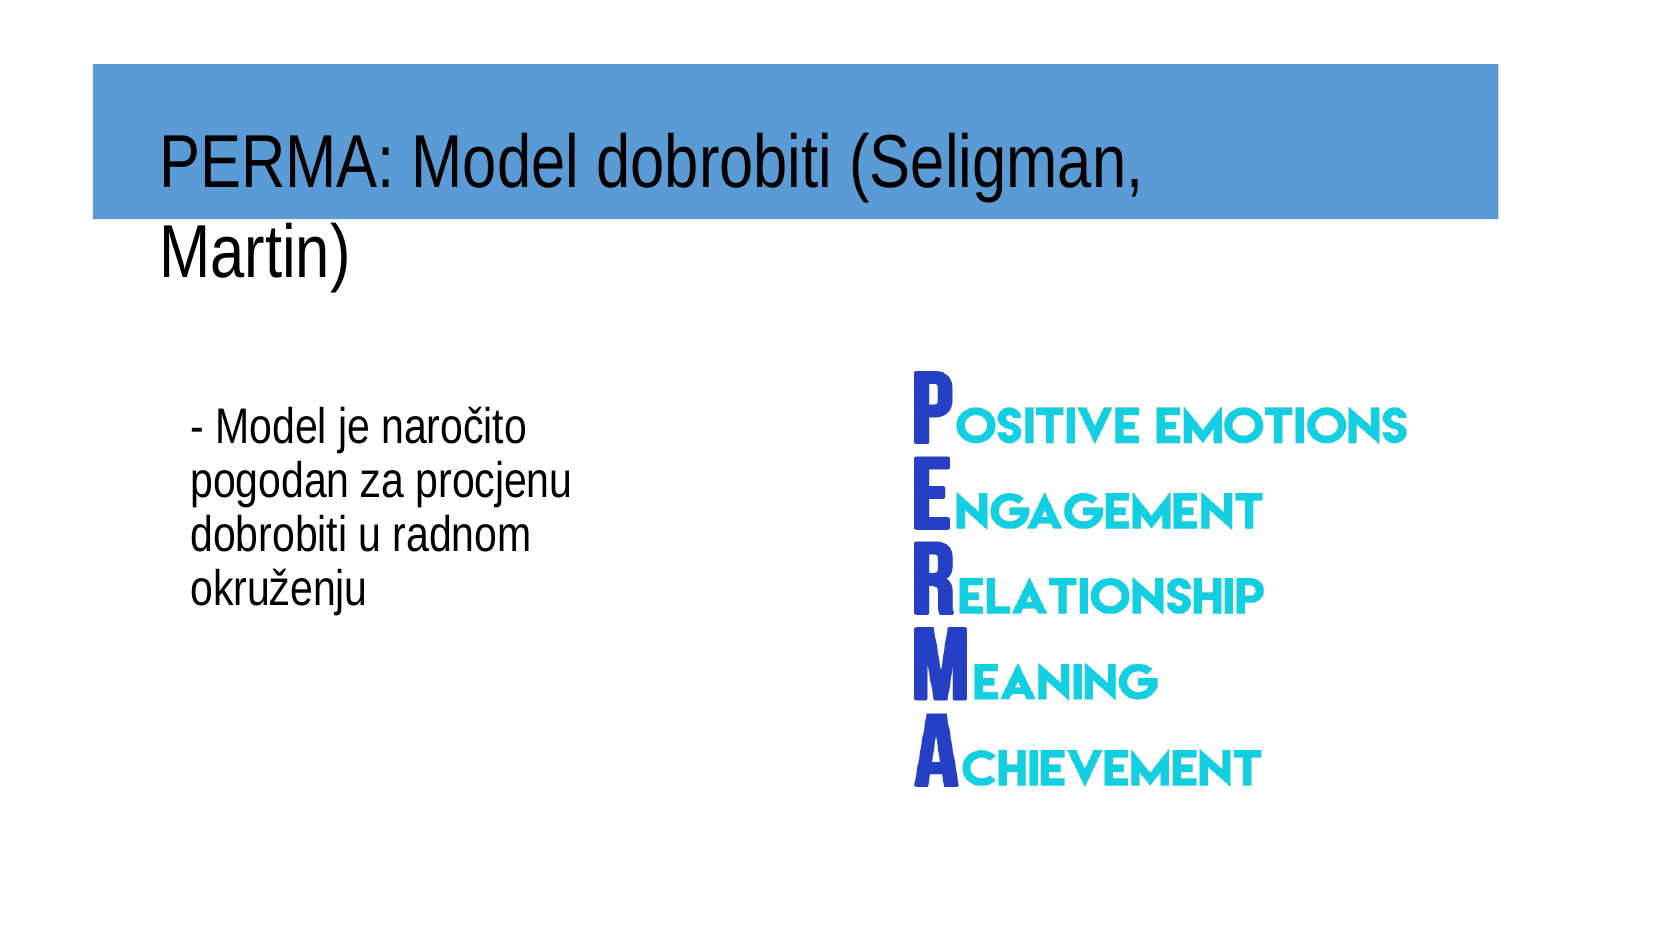

PERMA: Model dobrobiti (Seligman, Martin)
- Model je naročito pogodan za procjenu dobrobiti u radnom okruženju